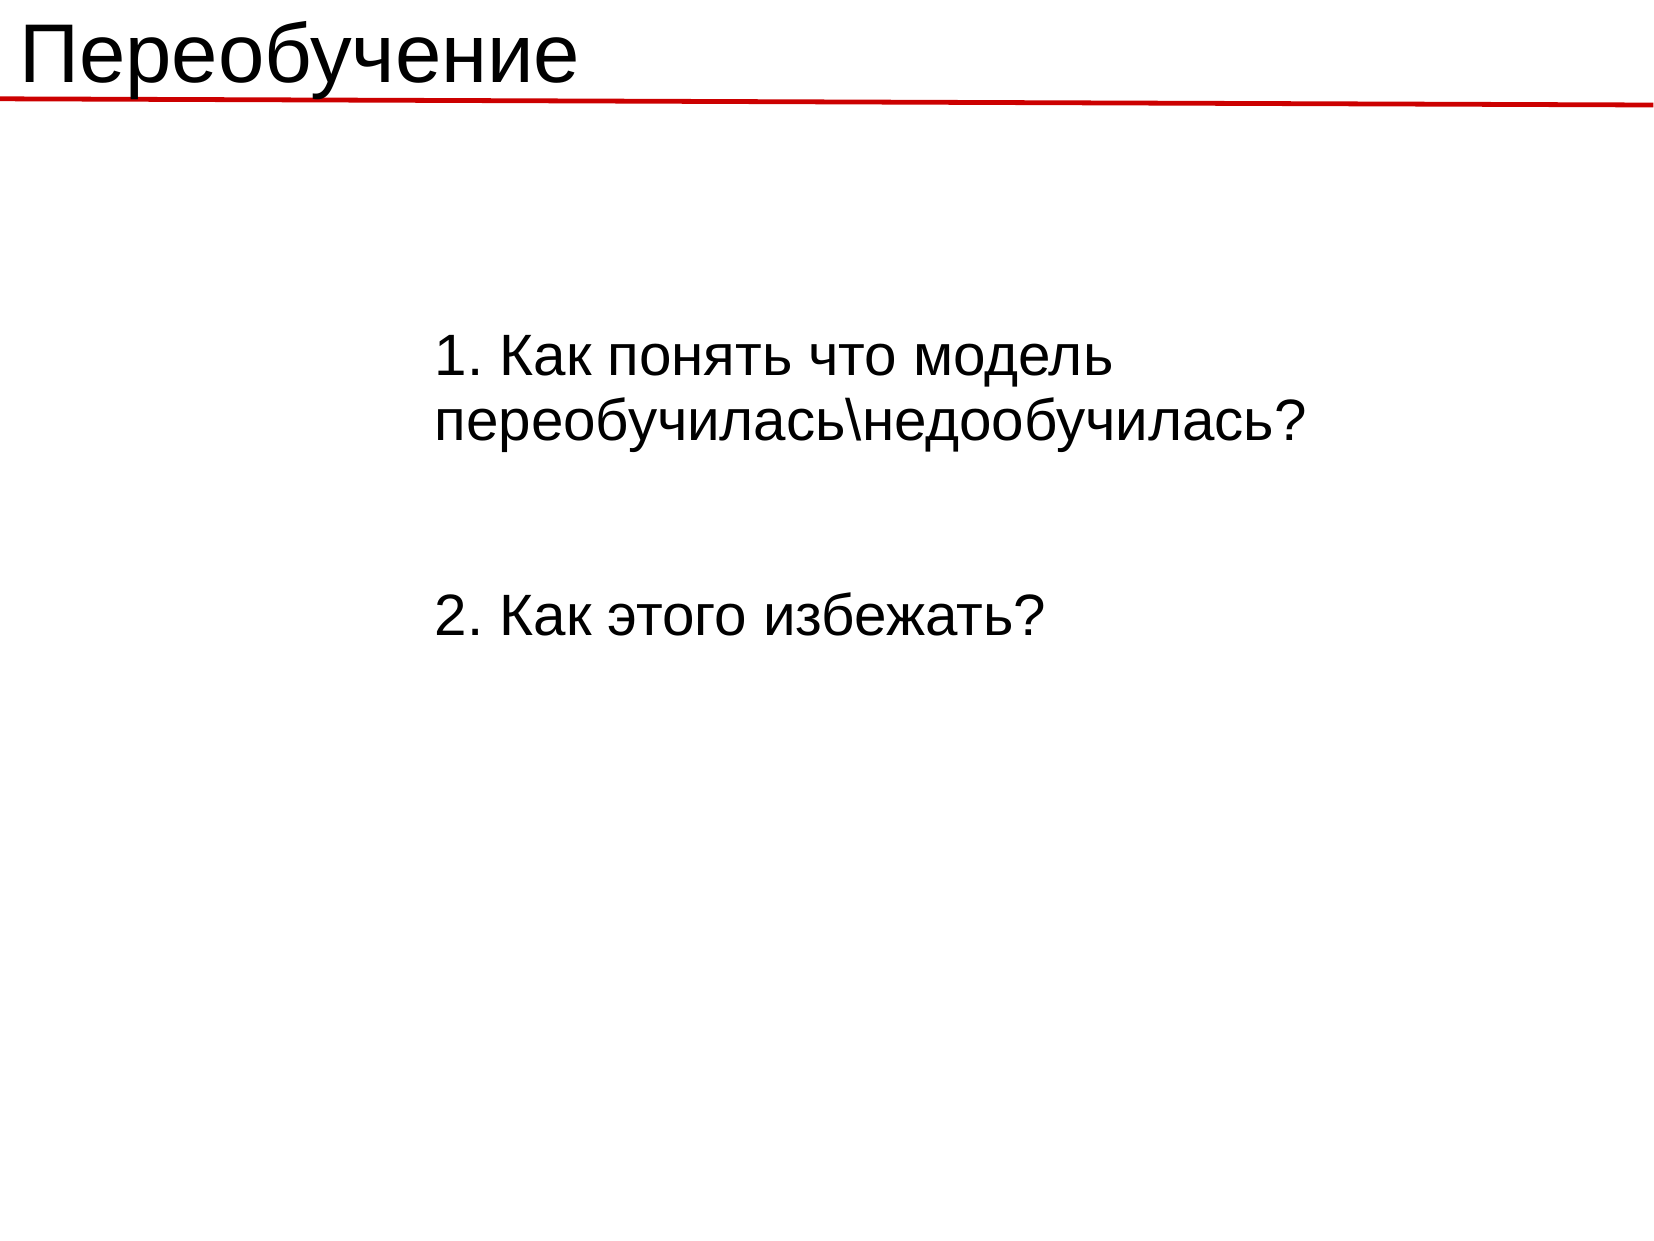

Переобучение
1. Как понять что модель переобучилась\недообучилась?
2. Как этого избежать?